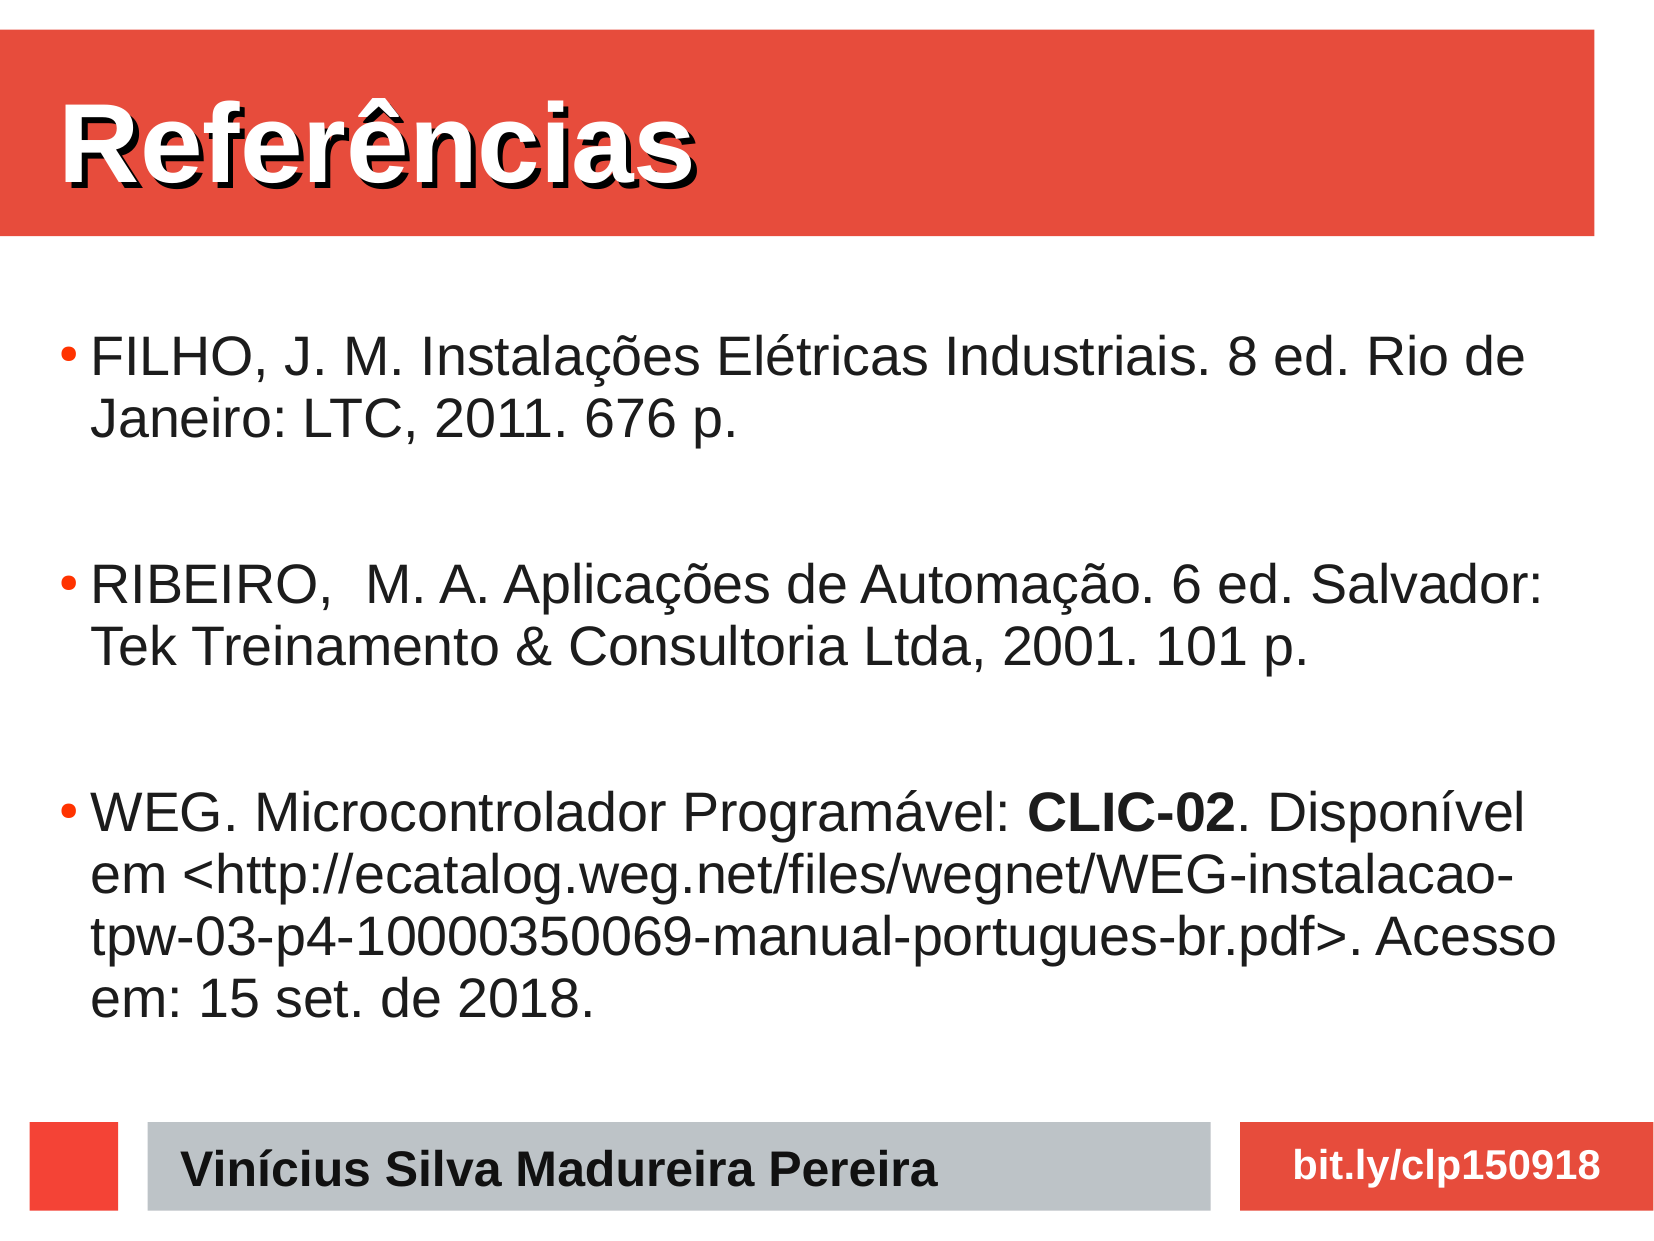

# Referências
FILHO, J. M. Instalações Elétricas Industriais. 8 ed. Rio de Janeiro: LTC, 2011. 676 p.
RIBEIRO, M. A. Aplicações de Automação. 6 ed. Salvador: Tek Treinamento & Consultoria Ltda, 2001. 101 p.
WEG. Microcontrolador Programável: CLIC-02. Disponível em <http://ecatalog.weg.net/files/wegnet/WEG-instalacao-tpw-03-p4-10000350069-manual-portugues-br.pdf>. Acesso em: 15 set. de 2018.
Vinícius Silva Madureira Pereira
bit.ly/clp150918